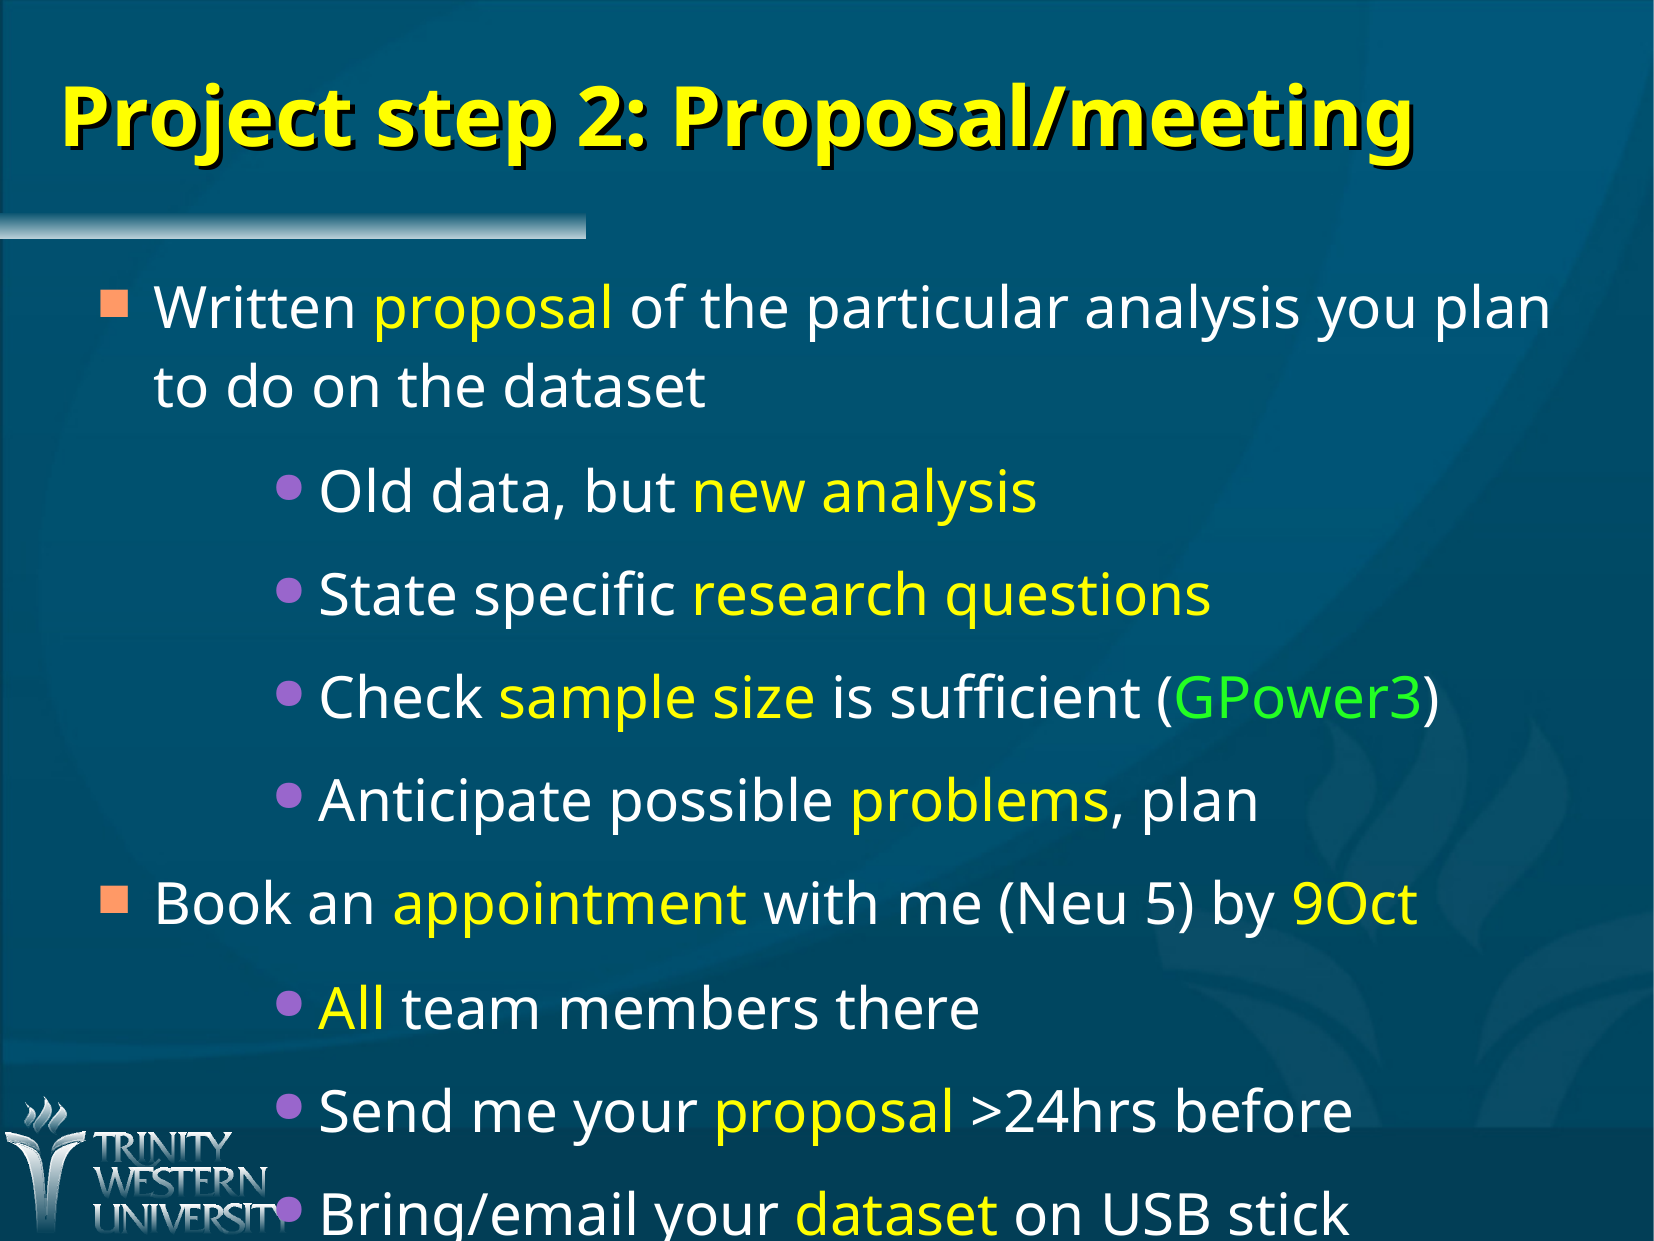

# Project step 2: Proposal/meeting
Written proposal of the particular analysis you plan to do on the dataset
Old data, but new analysis
State specific research questions
Check sample size is sufficient (GPower3)
Anticipate possible problems, plan
Book an appointment with me (Neu 5) by 9Oct
All team members there
Send me your proposal >24hrs before
Bring/email your dataset on USB stick